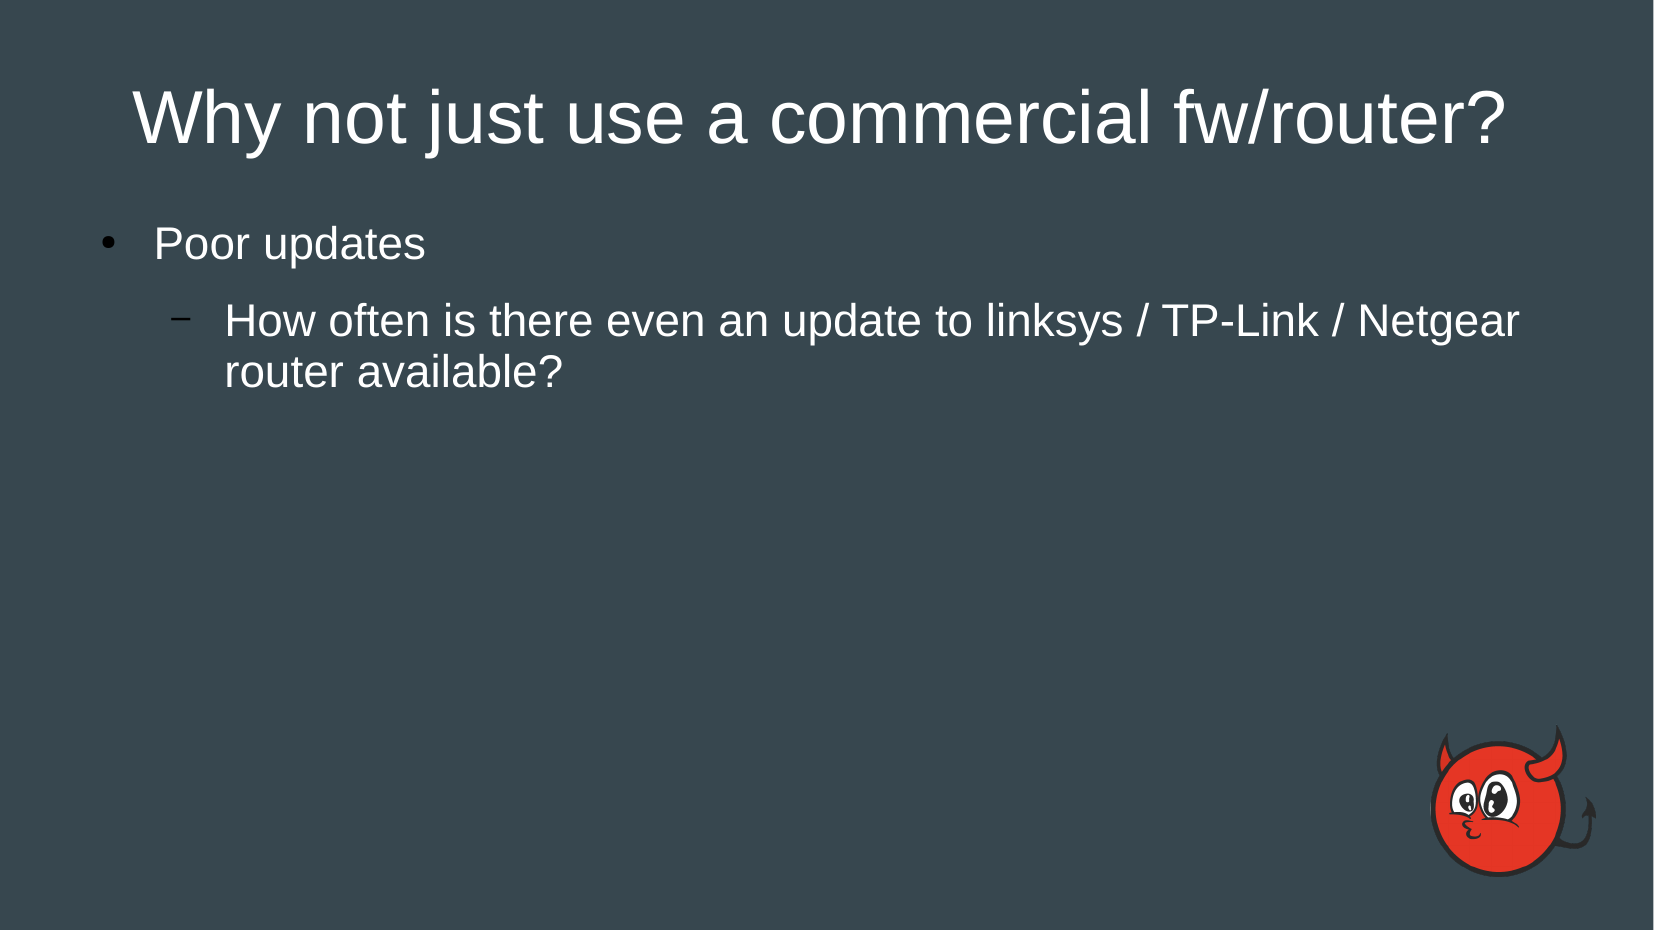

# Why not just use a commercial fw/router?
Poor updates
How often is there even an update to linksys / TP-Link / Netgear router available?